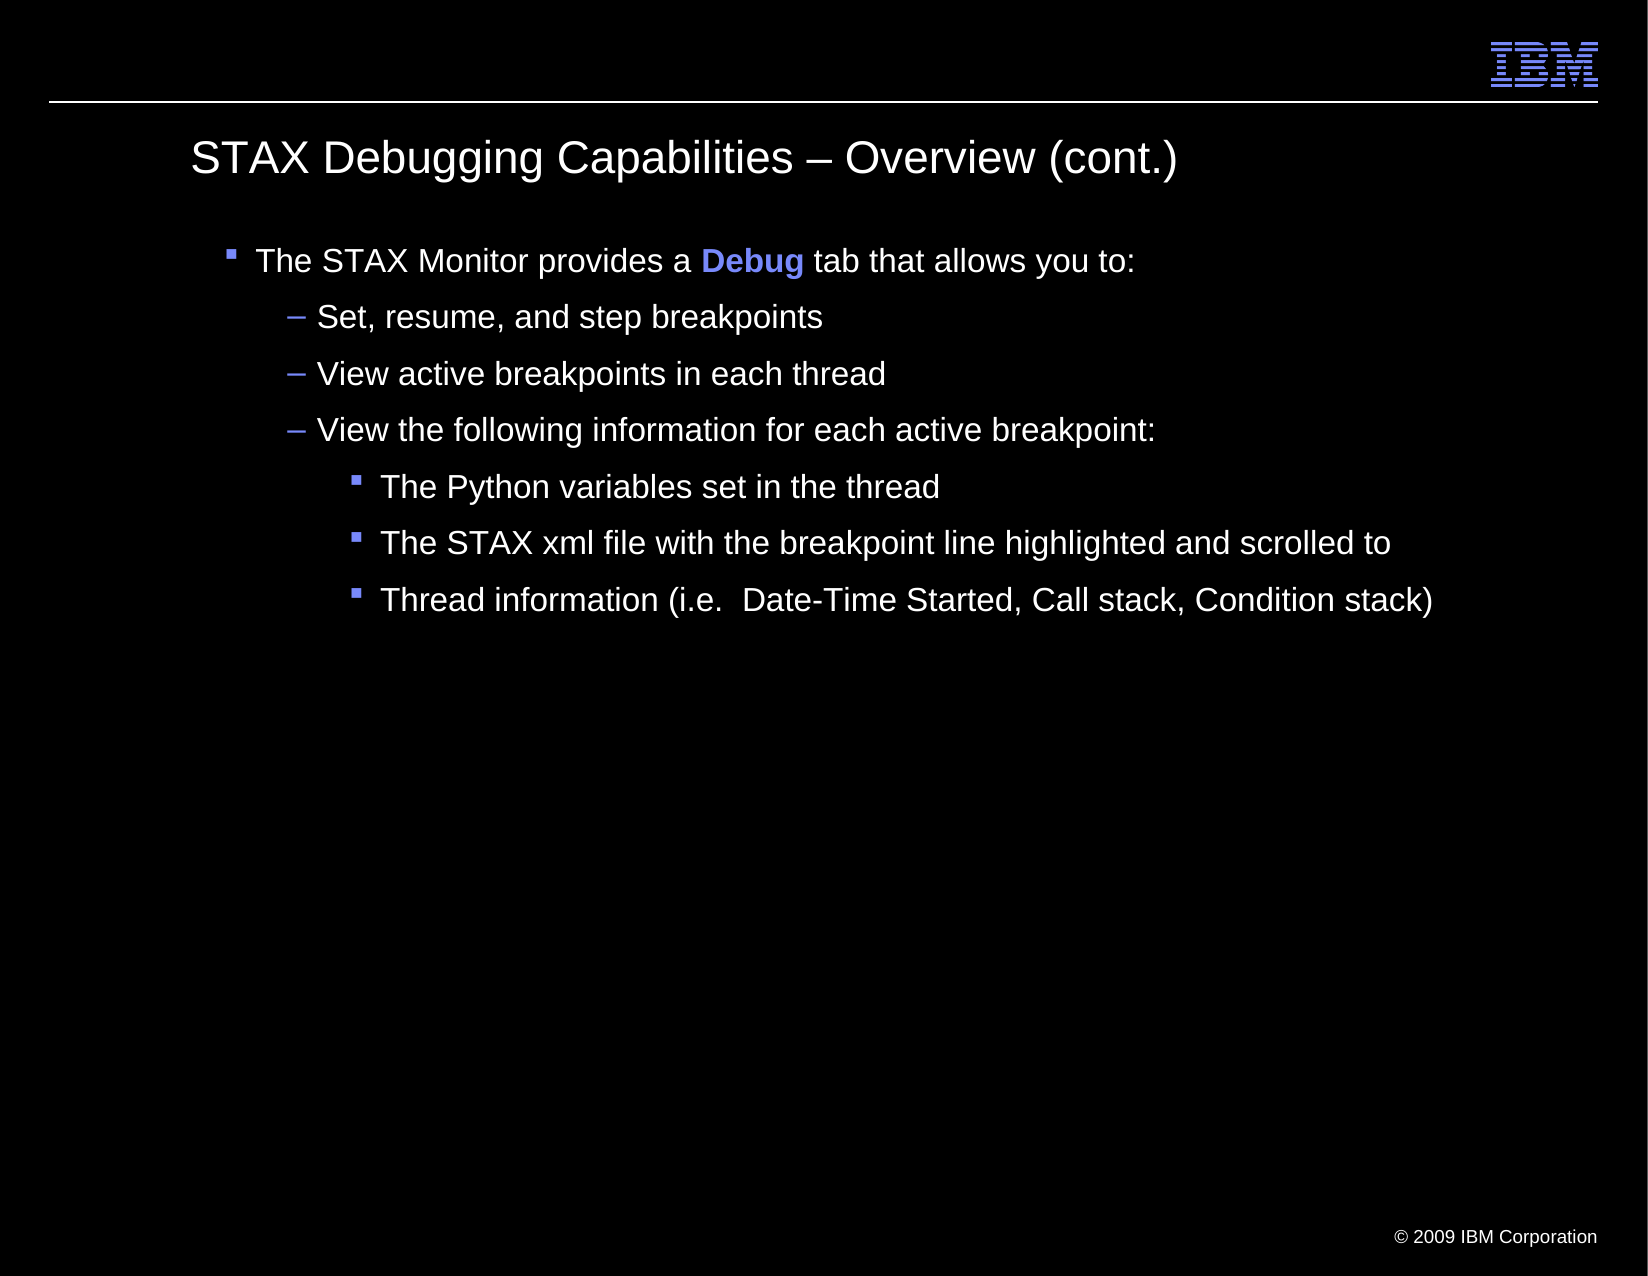

STAX Debugging Capabilities – Overview (cont.)
# The STAX Monitor provides a Debug tab that allows you to:
Set, resume, and step breakpoints
View active breakpoints in each thread
View the following information for each active breakpoint:
The Python variables set in the thread
The STAX xml file with the breakpoint line highlighted and scrolled to
Thread information (i.e. Date-Time Started, Call stack, Condition stack)